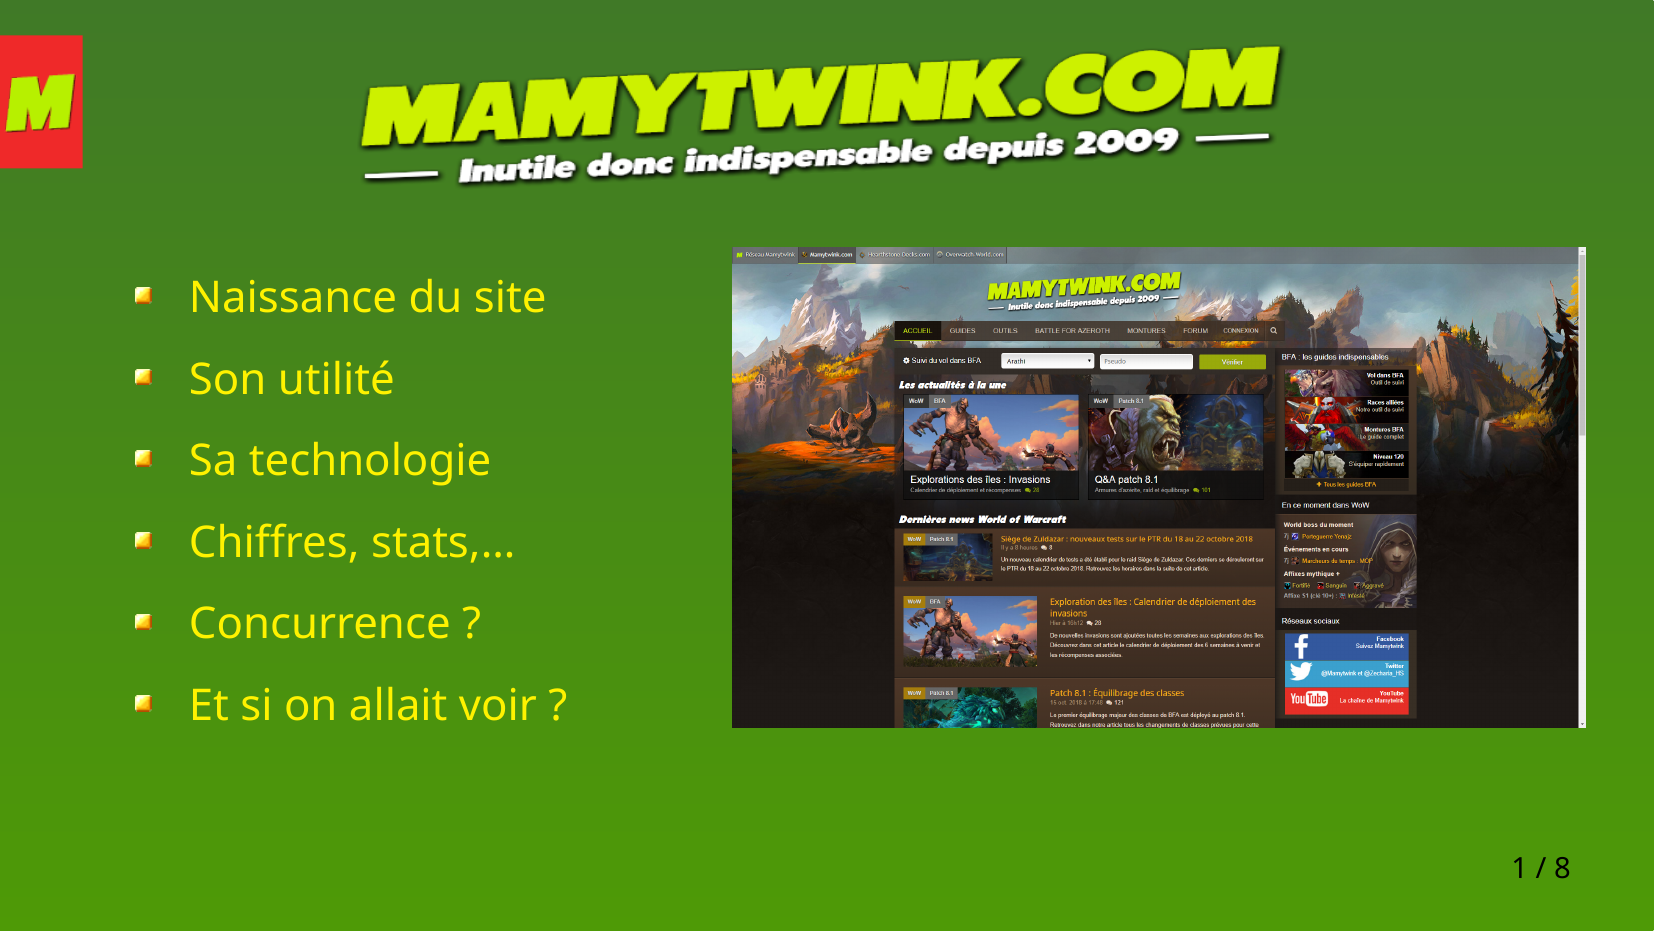

# Naissance du site
Son utilité
Sa technologie
Chiffres, stats,…
Concurrence ?
Et si on allait voir ?
1